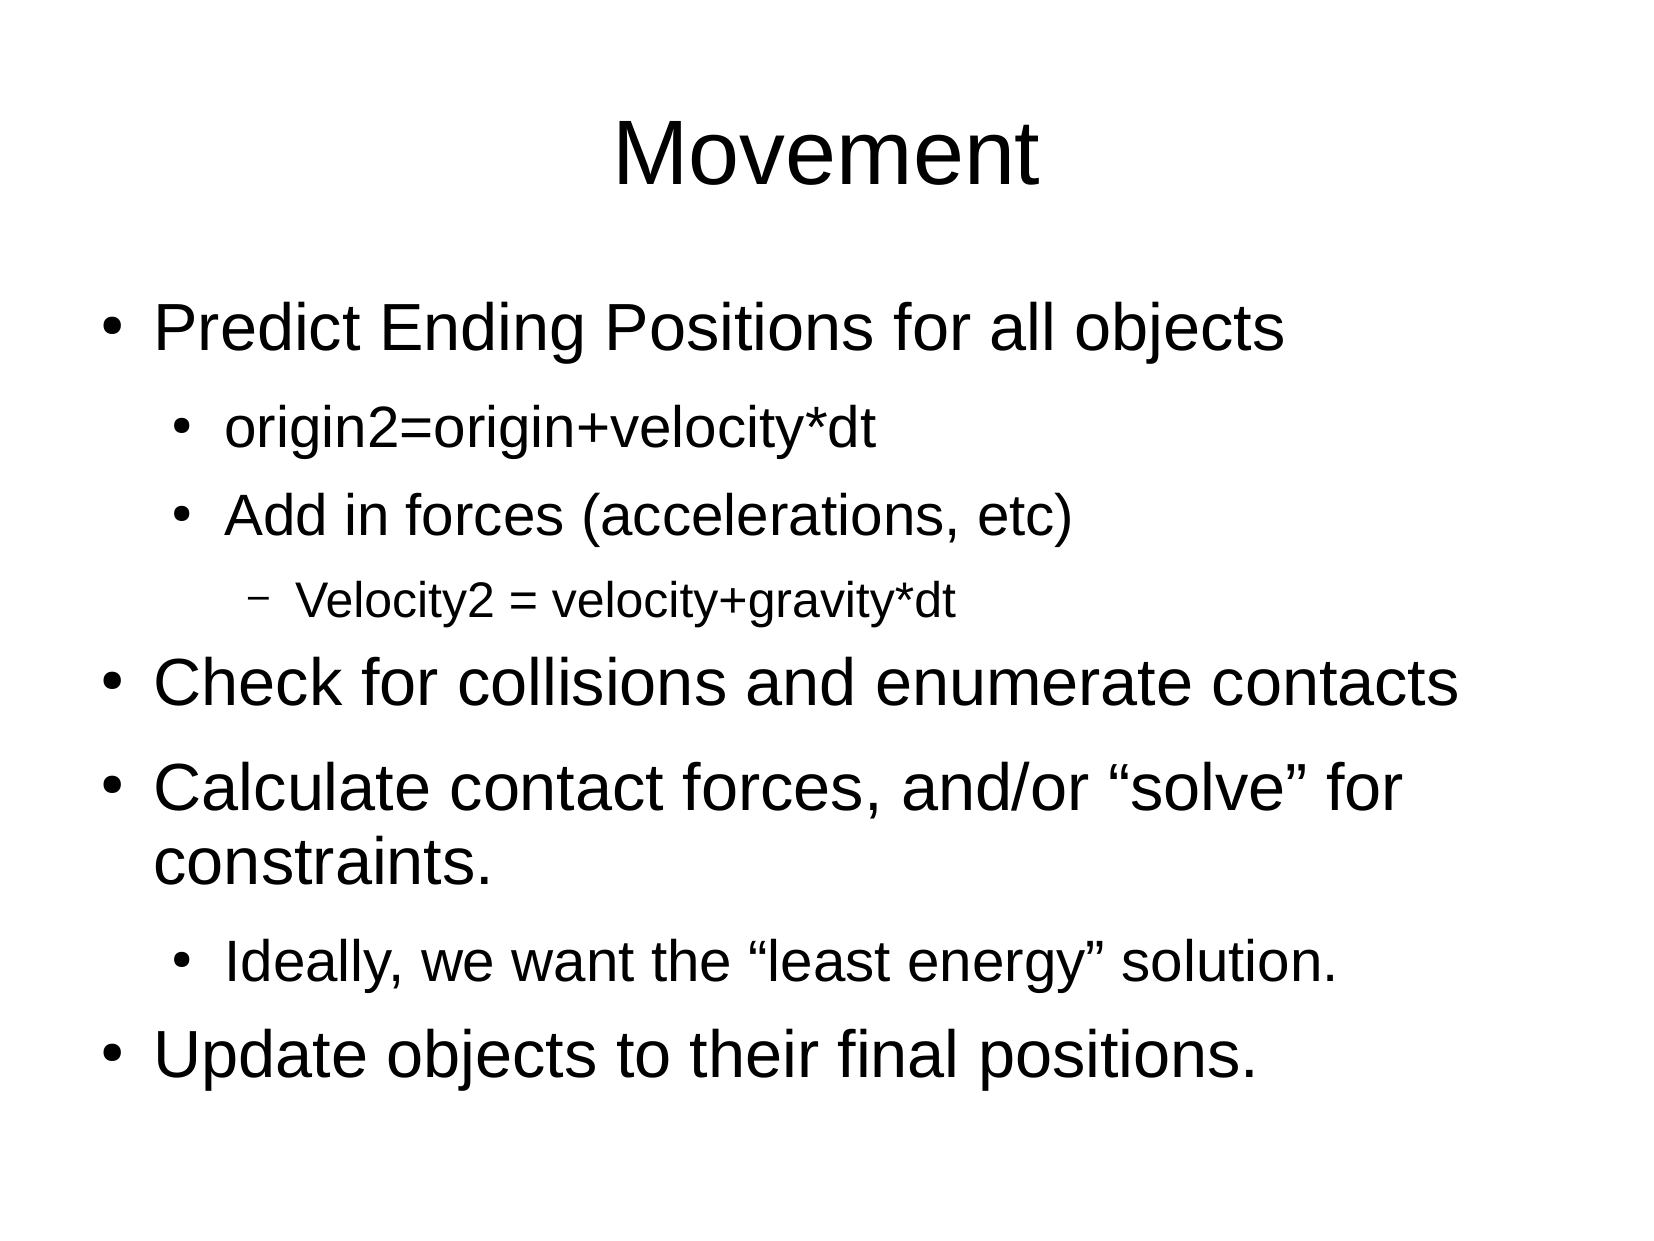

# Movement
Predict Ending Positions for all objects
origin2=origin+velocity*dt
Add in forces (accelerations, etc)
Velocity2 = velocity+gravity*dt
Check for collisions and enumerate contacts
Calculate contact forces, and/or “solve” for constraints.
Ideally, we want the “least energy” solution.
Update objects to their final positions.